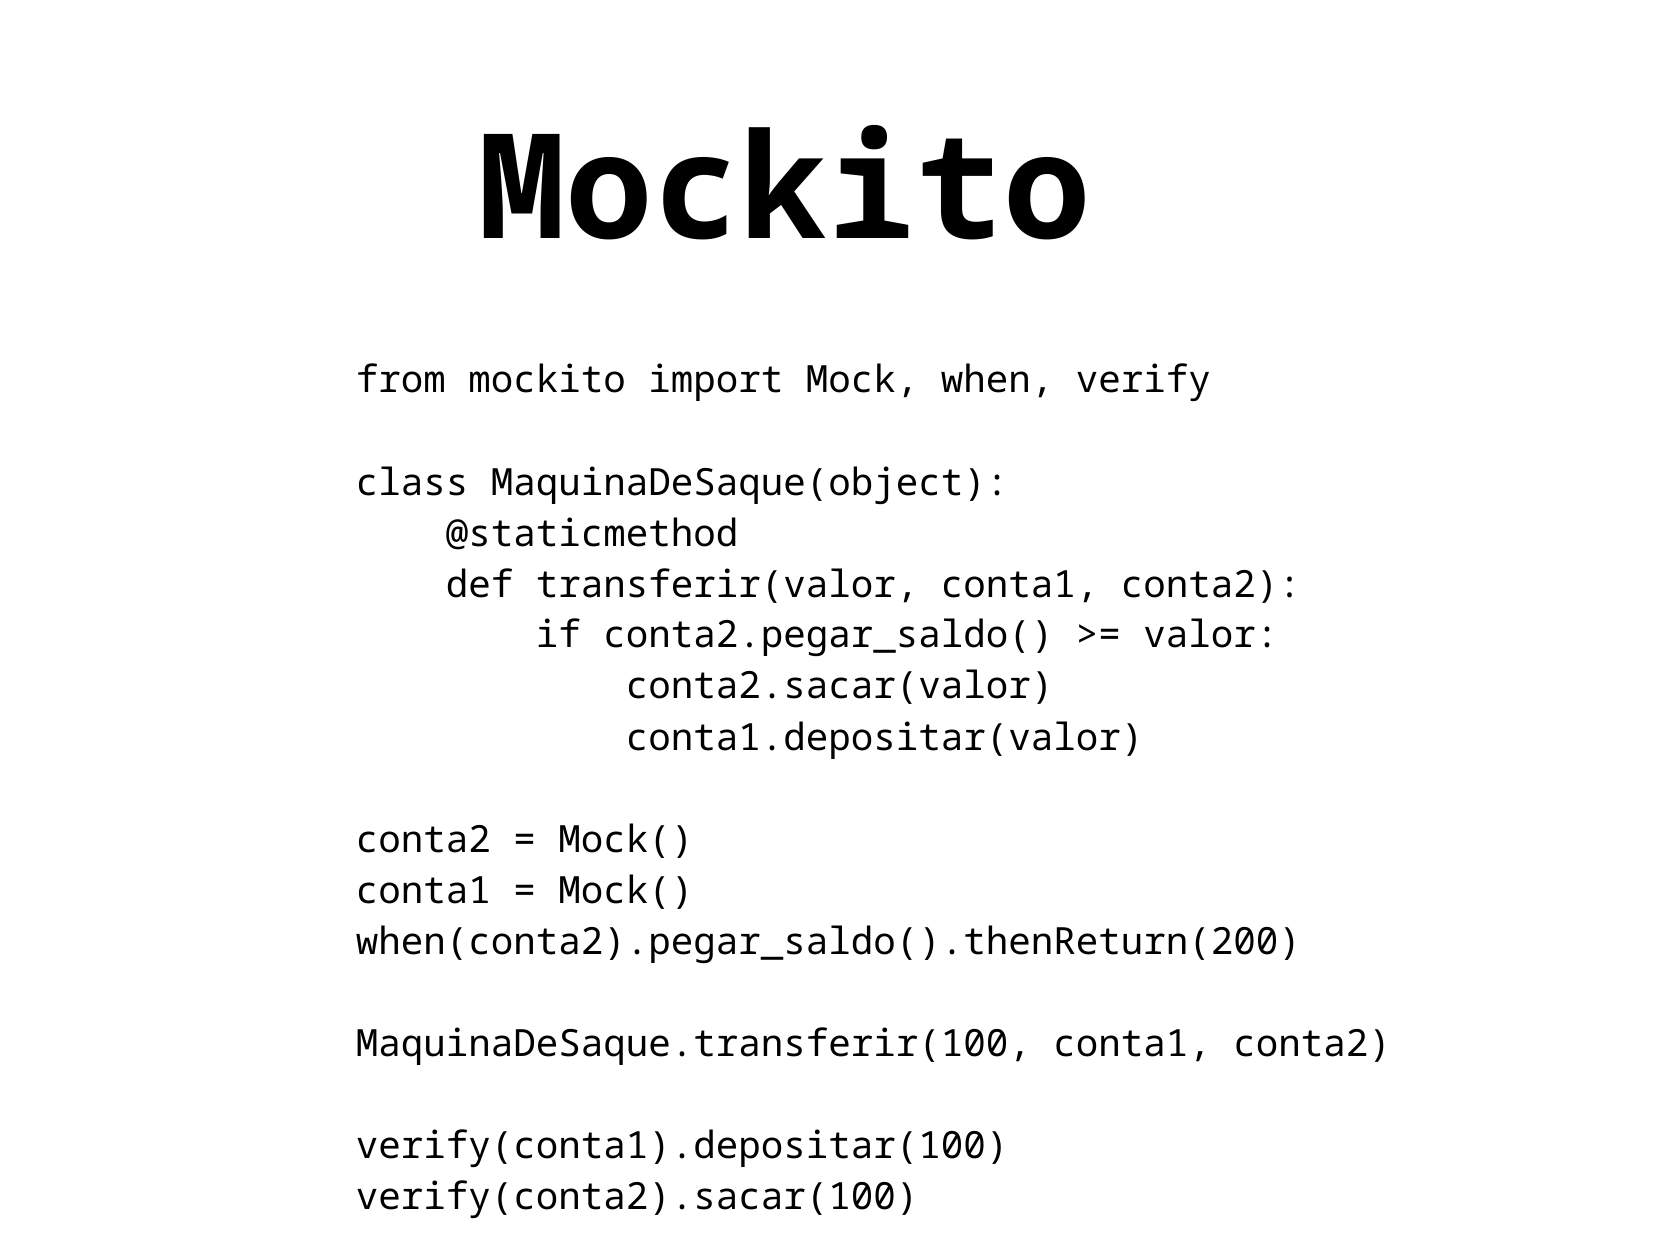

Mockito
from mockito import Mock, when, verify
class MaquinaDeSaque(object):
 @staticmethod
 def transferir(valor, conta1, conta2):
 if conta2.pegar_saldo() >= valor:
 conta2.sacar(valor)
 conta1.depositar(valor)
conta2 = Mock()
conta1 = Mock()
when(conta2).pegar_saldo().thenReturn(200)
MaquinaDeSaque.transferir(100, conta1, conta2)
verify(conta1).depositar(100)
verify(conta2).sacar(100)